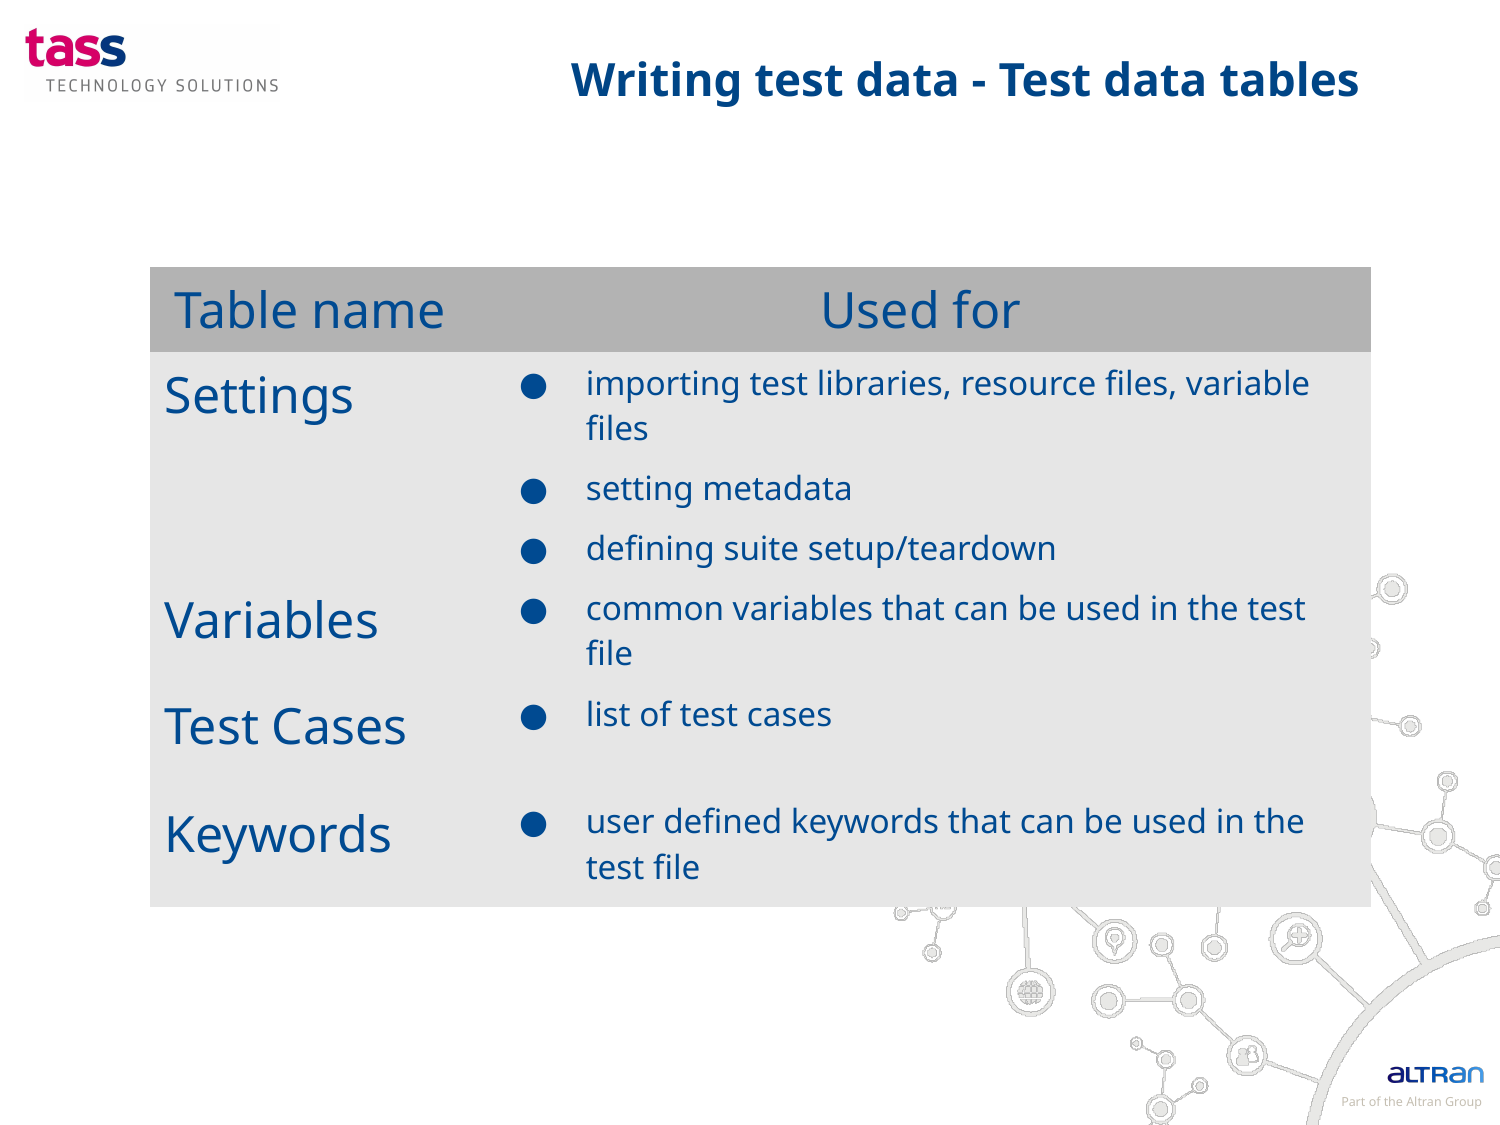

# Writing test data - Test data tables
| Table name | Used for |
| --- | --- |
| Settings | importing test libraries, resource files, variable files setting metadata defining suite setup/teardown |
| Variables | common variables that can be used in the test file |
| Test Cases | list of test cases |
| Keywords | user defined keywords that can be used in the test file |